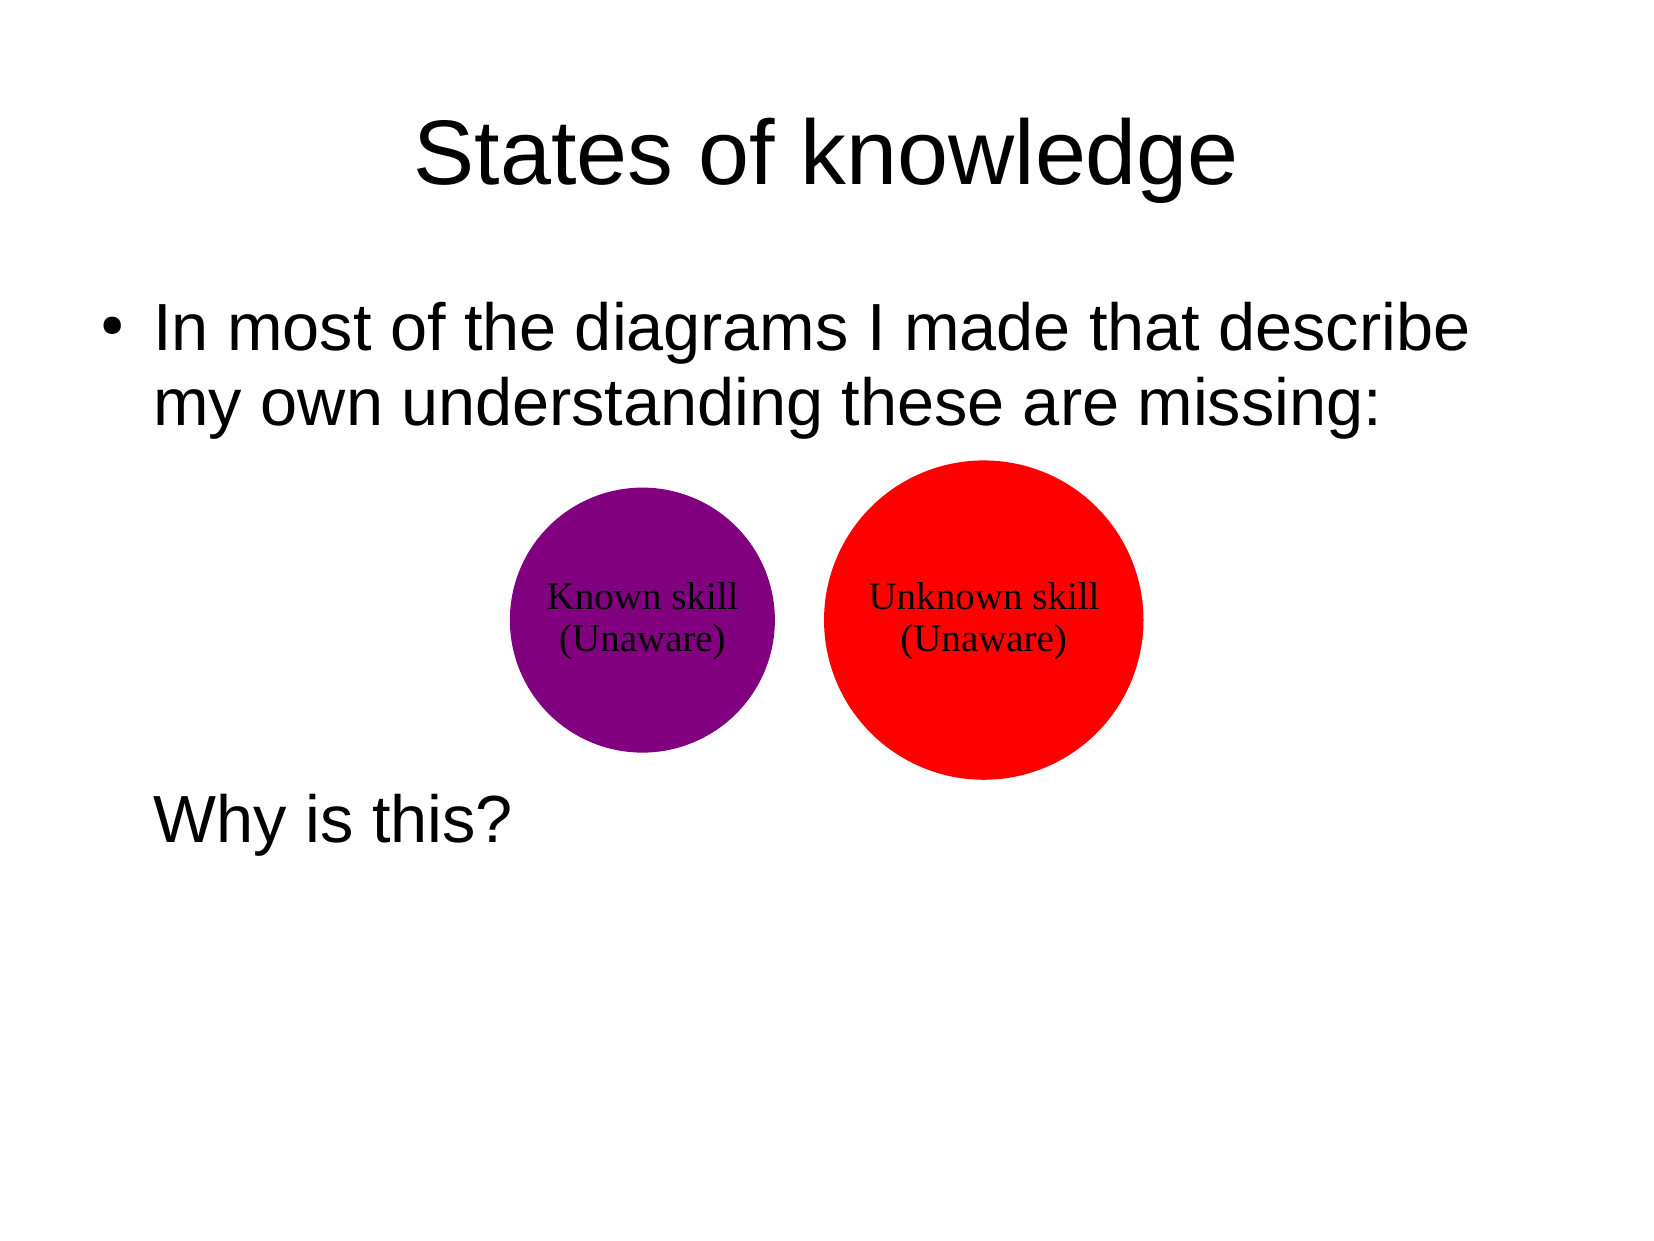

# States of knowledge
In most of the diagrams I made that describe my own understanding these are missing:
Why is this?